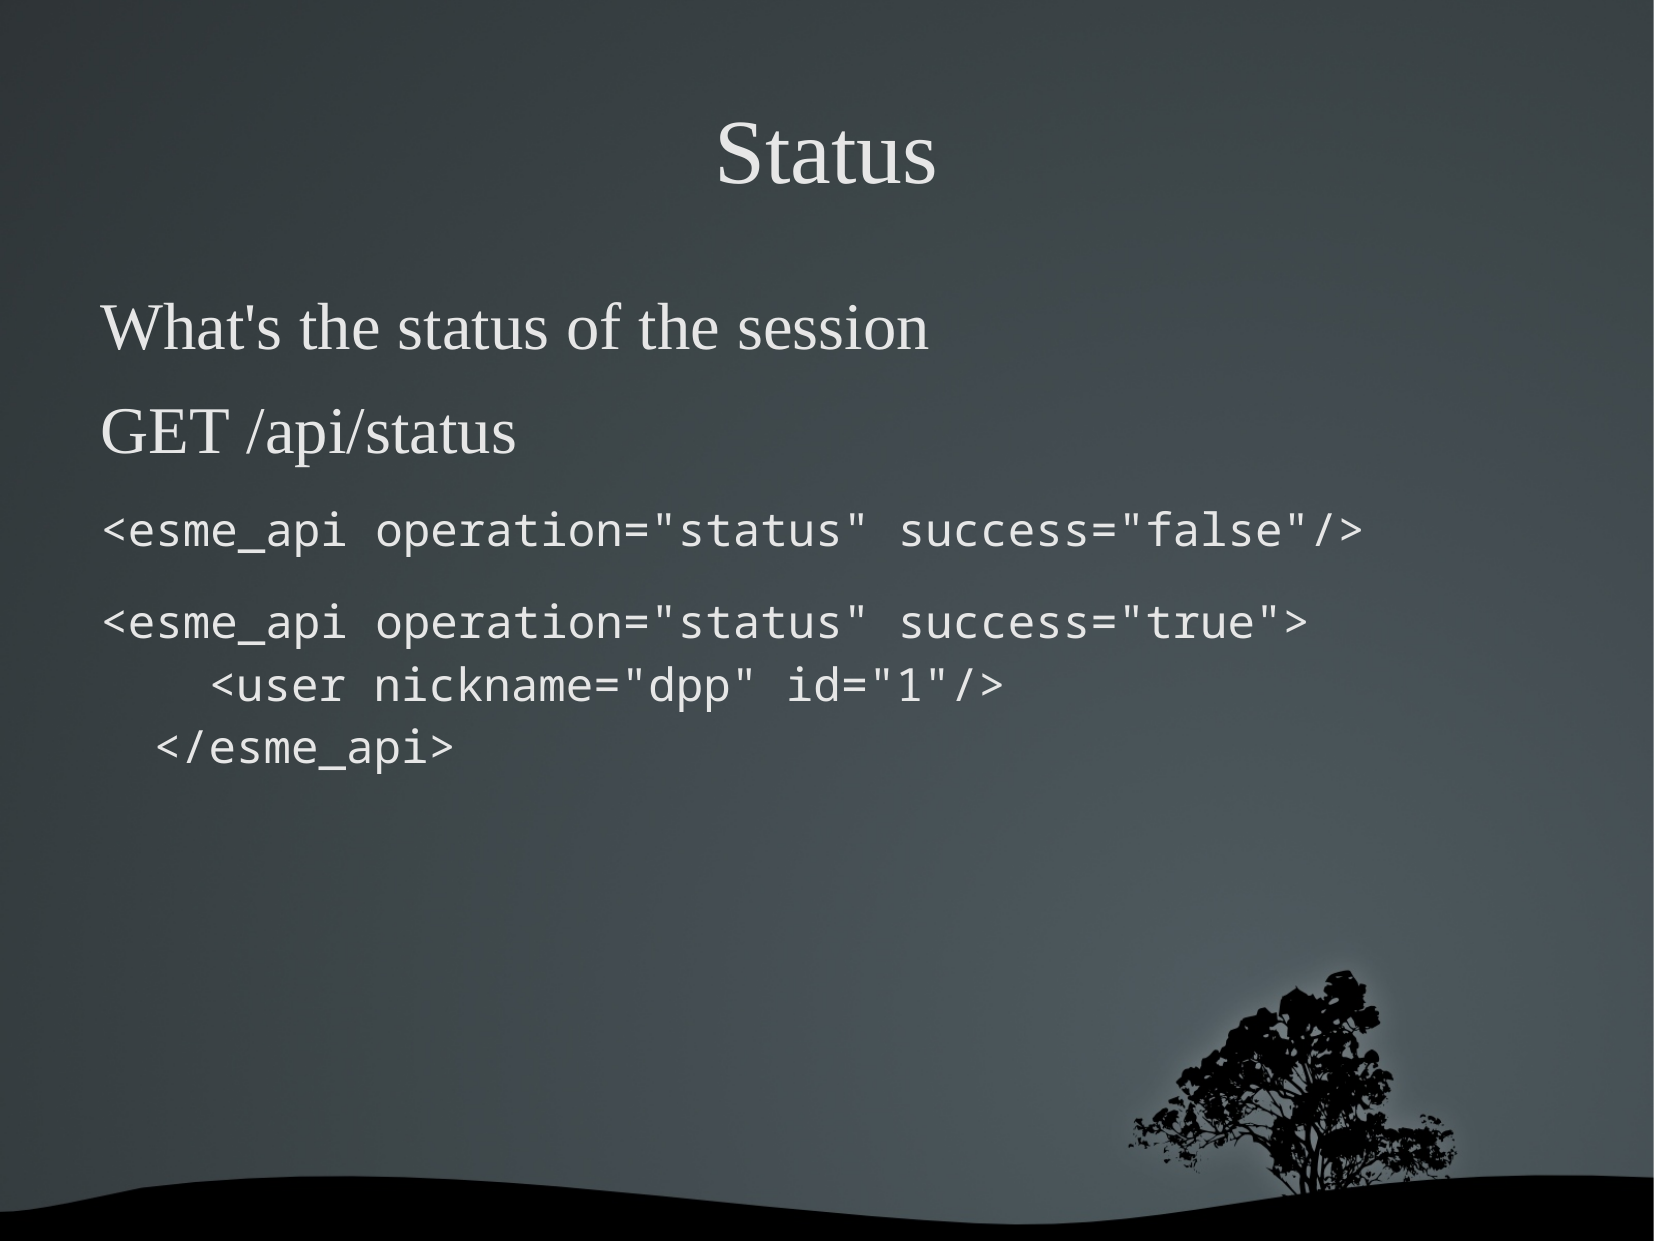

# Status
What's the status of the session
GET /api/status
<esme_api operation="status" success="false"/>
<esme_api operation="status" success="true">
 <user nickname="dpp" id="1"/>
</esme_api>